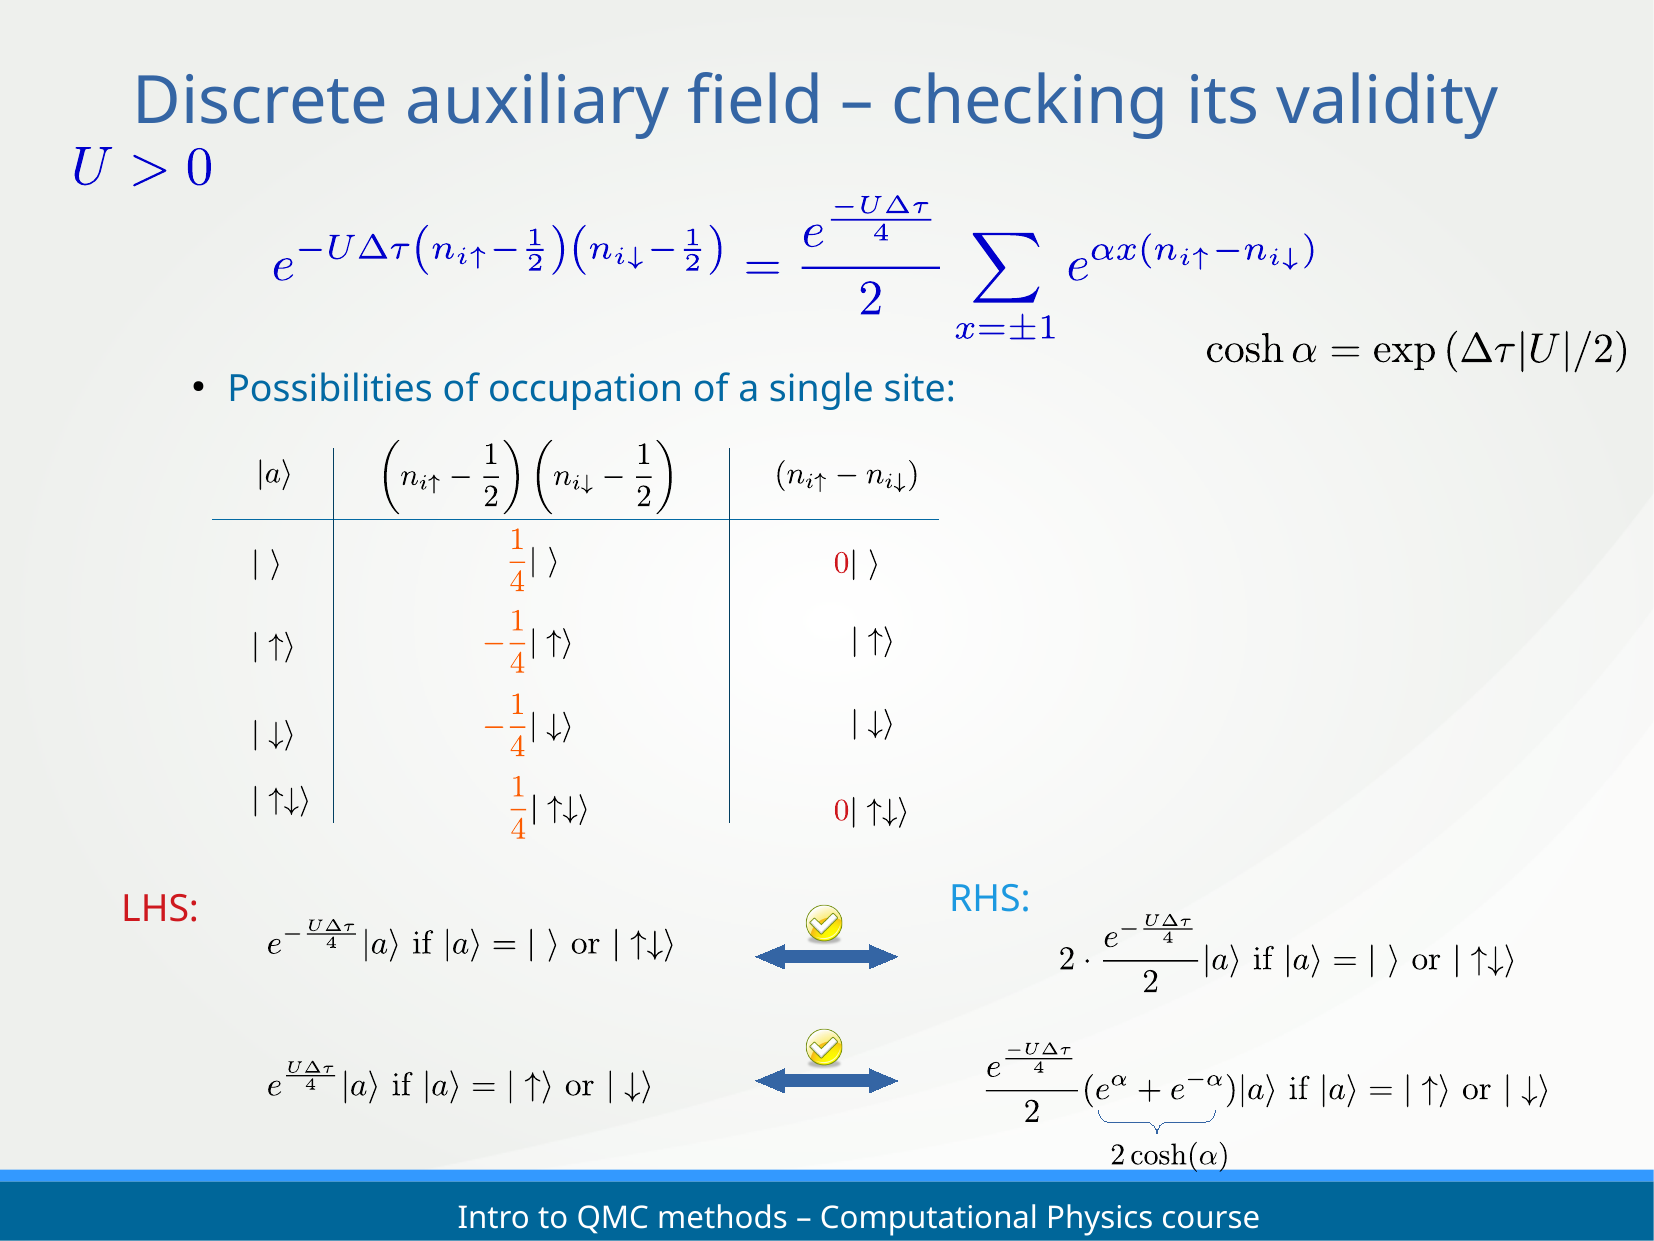

Discrete auxiliary field – checking its validity
Possibilities of occupation of a single site:
RHS:
LHS: